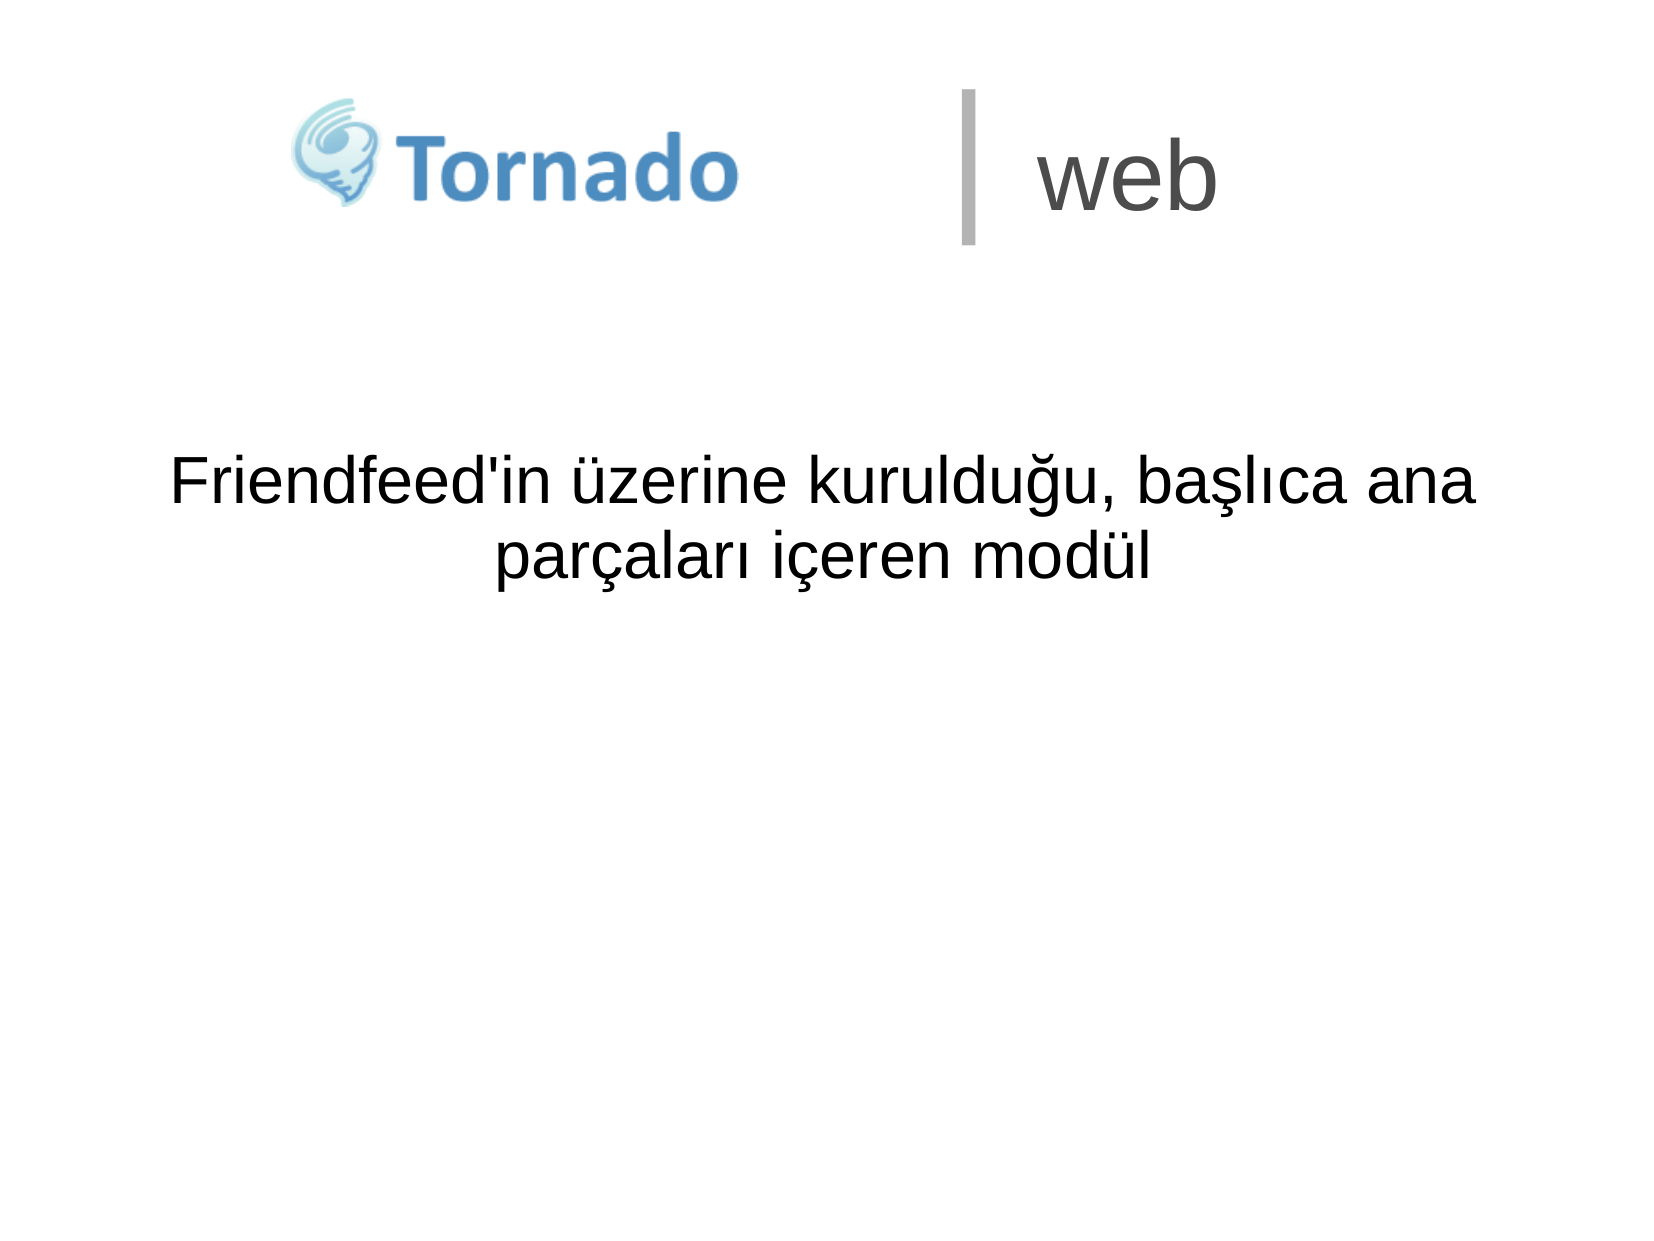

#
| web
Friendfeed'in üzerine kurulduğu, başlıca ana parçaları içeren modül